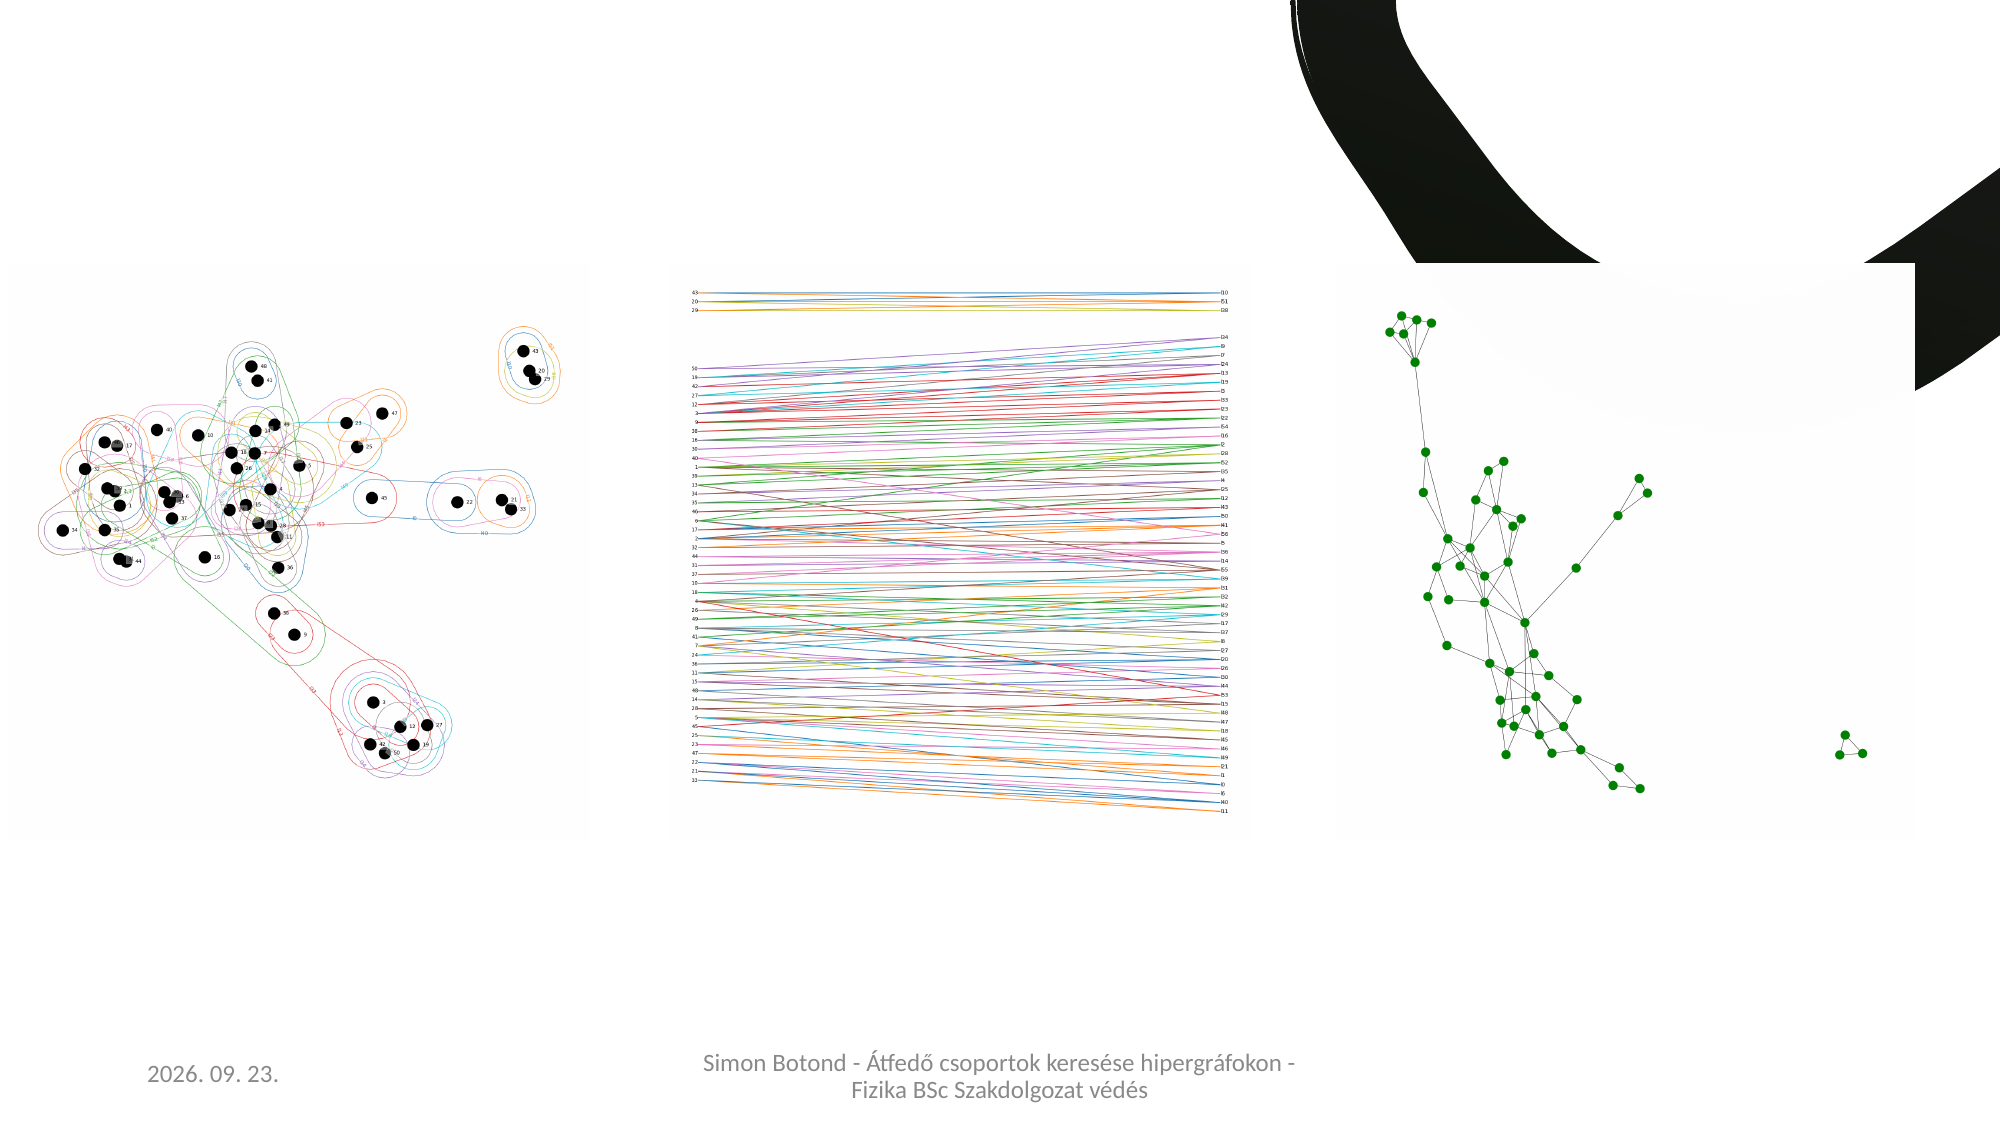

Simon Botond - Átfedő csoportok keresése hipergráfokon - Fizika BSc Szakdolgozat védés